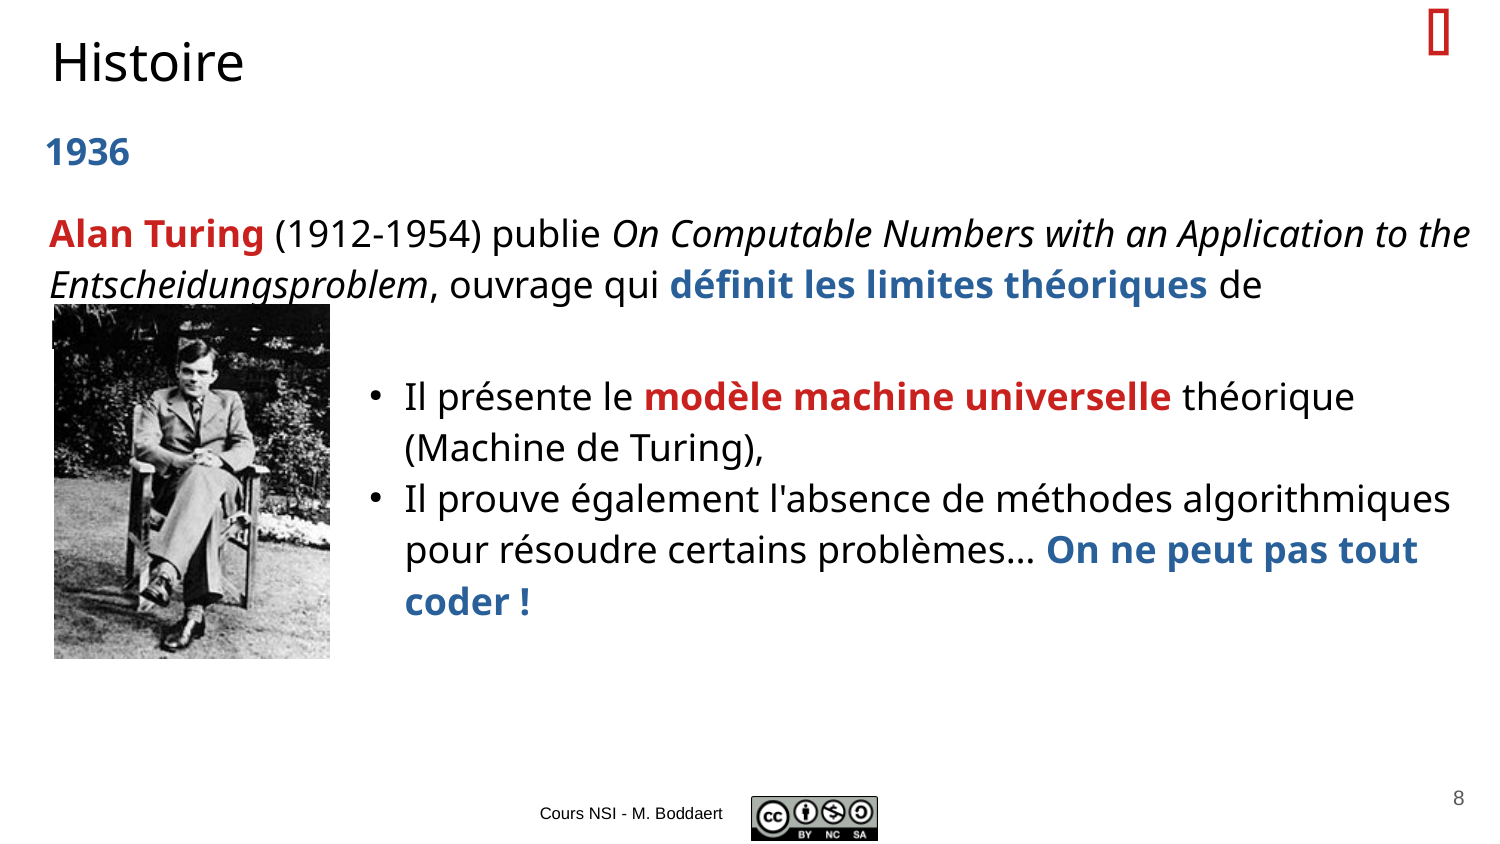


# Histoire
1936
Alan Turing (1912-1954) publie On Computable Numbers with an Application to the Entscheidungsproblem, ouvrage qui définit les limites théoriques de l’informatique.
Il présente le modèle machine universelle théorique (Machine de Turing),
Il prouve également l'absence de méthodes algorithmiques pour résoudre certains problèmes… On ne peut pas tout coder !